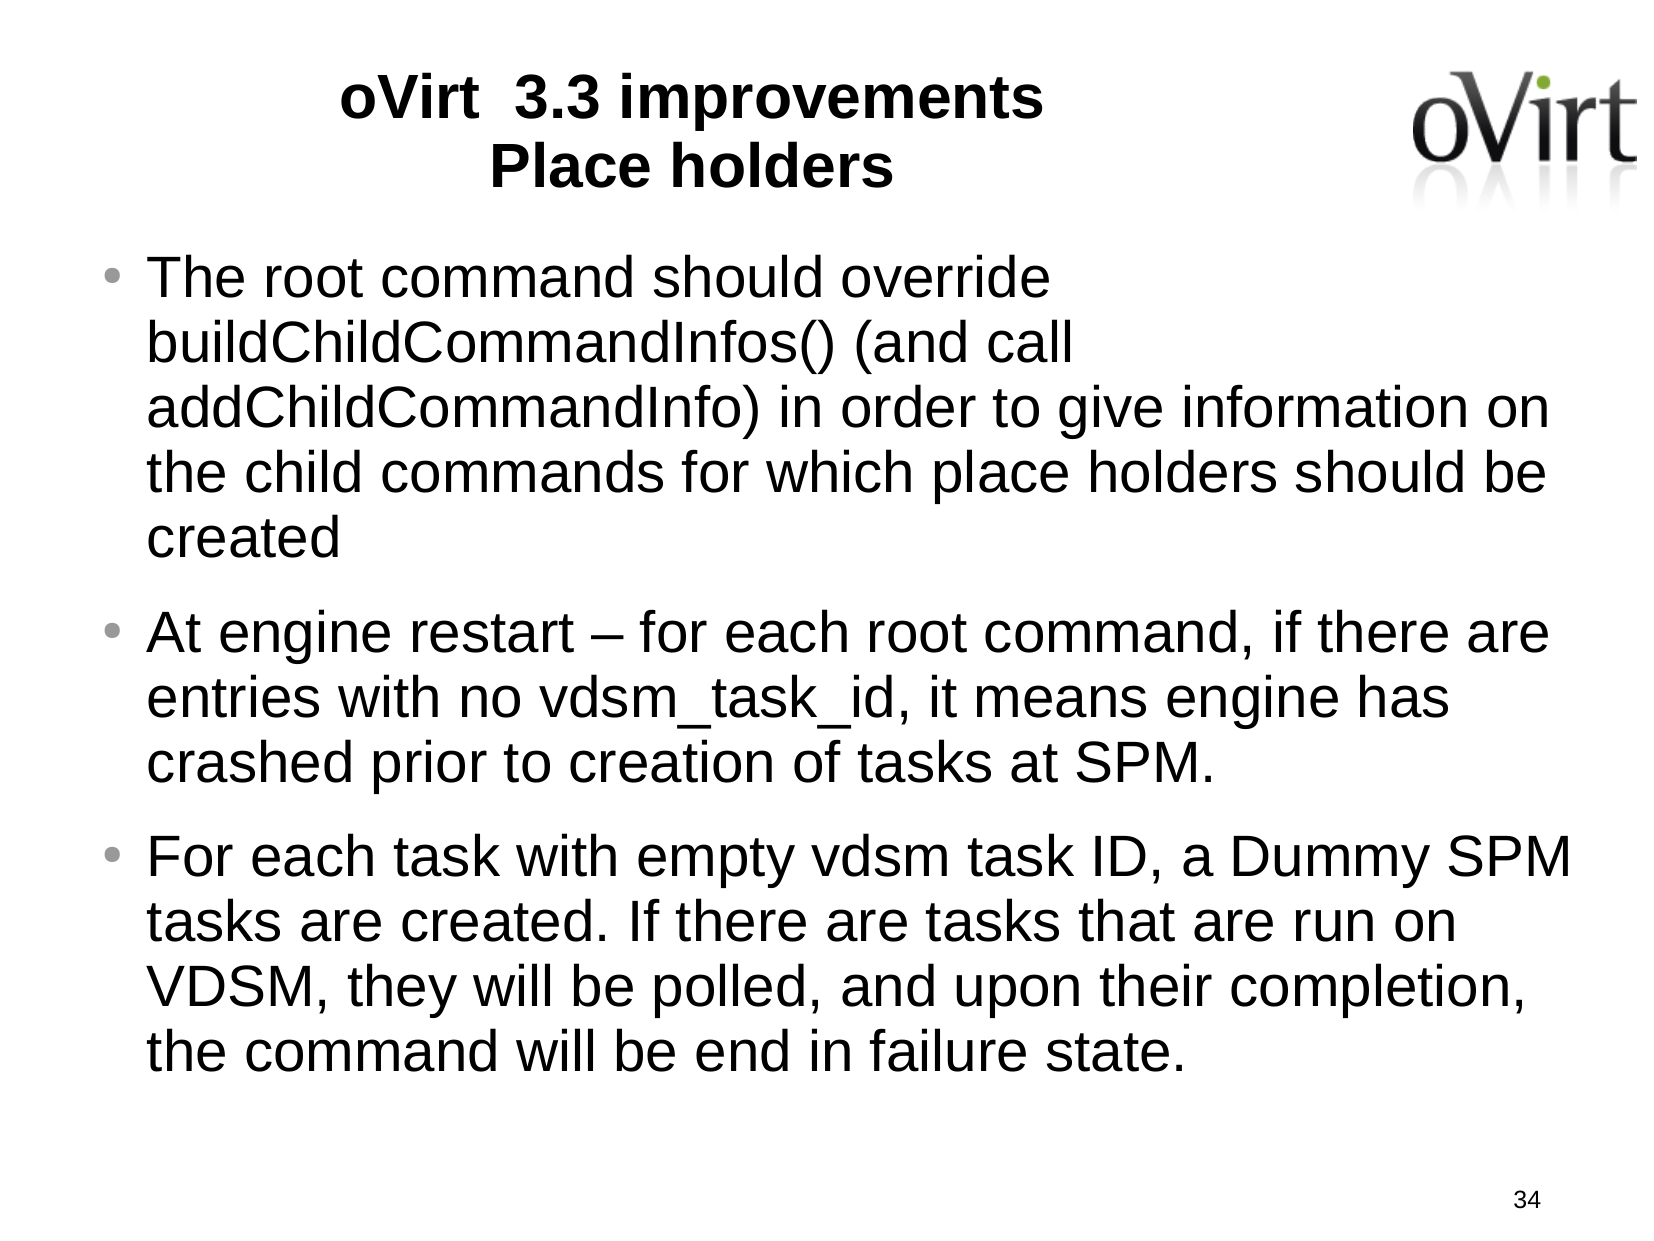

# oVirt 3.3 improvements Place holders
The root command should override buildChildCommandInfos() (and call addChildCommandInfo) in order to give information on the child commands for which place holders should be created
At engine restart – for each root command, if there are entries with no vdsm_task_id, it means engine has crashed prior to creation of tasks at SPM.
For each task with empty vdsm task ID, a Dummy SPM tasks are created. If there are tasks that are run on VDSM, they will be polled, and upon their completion, the command will be end in failure state.